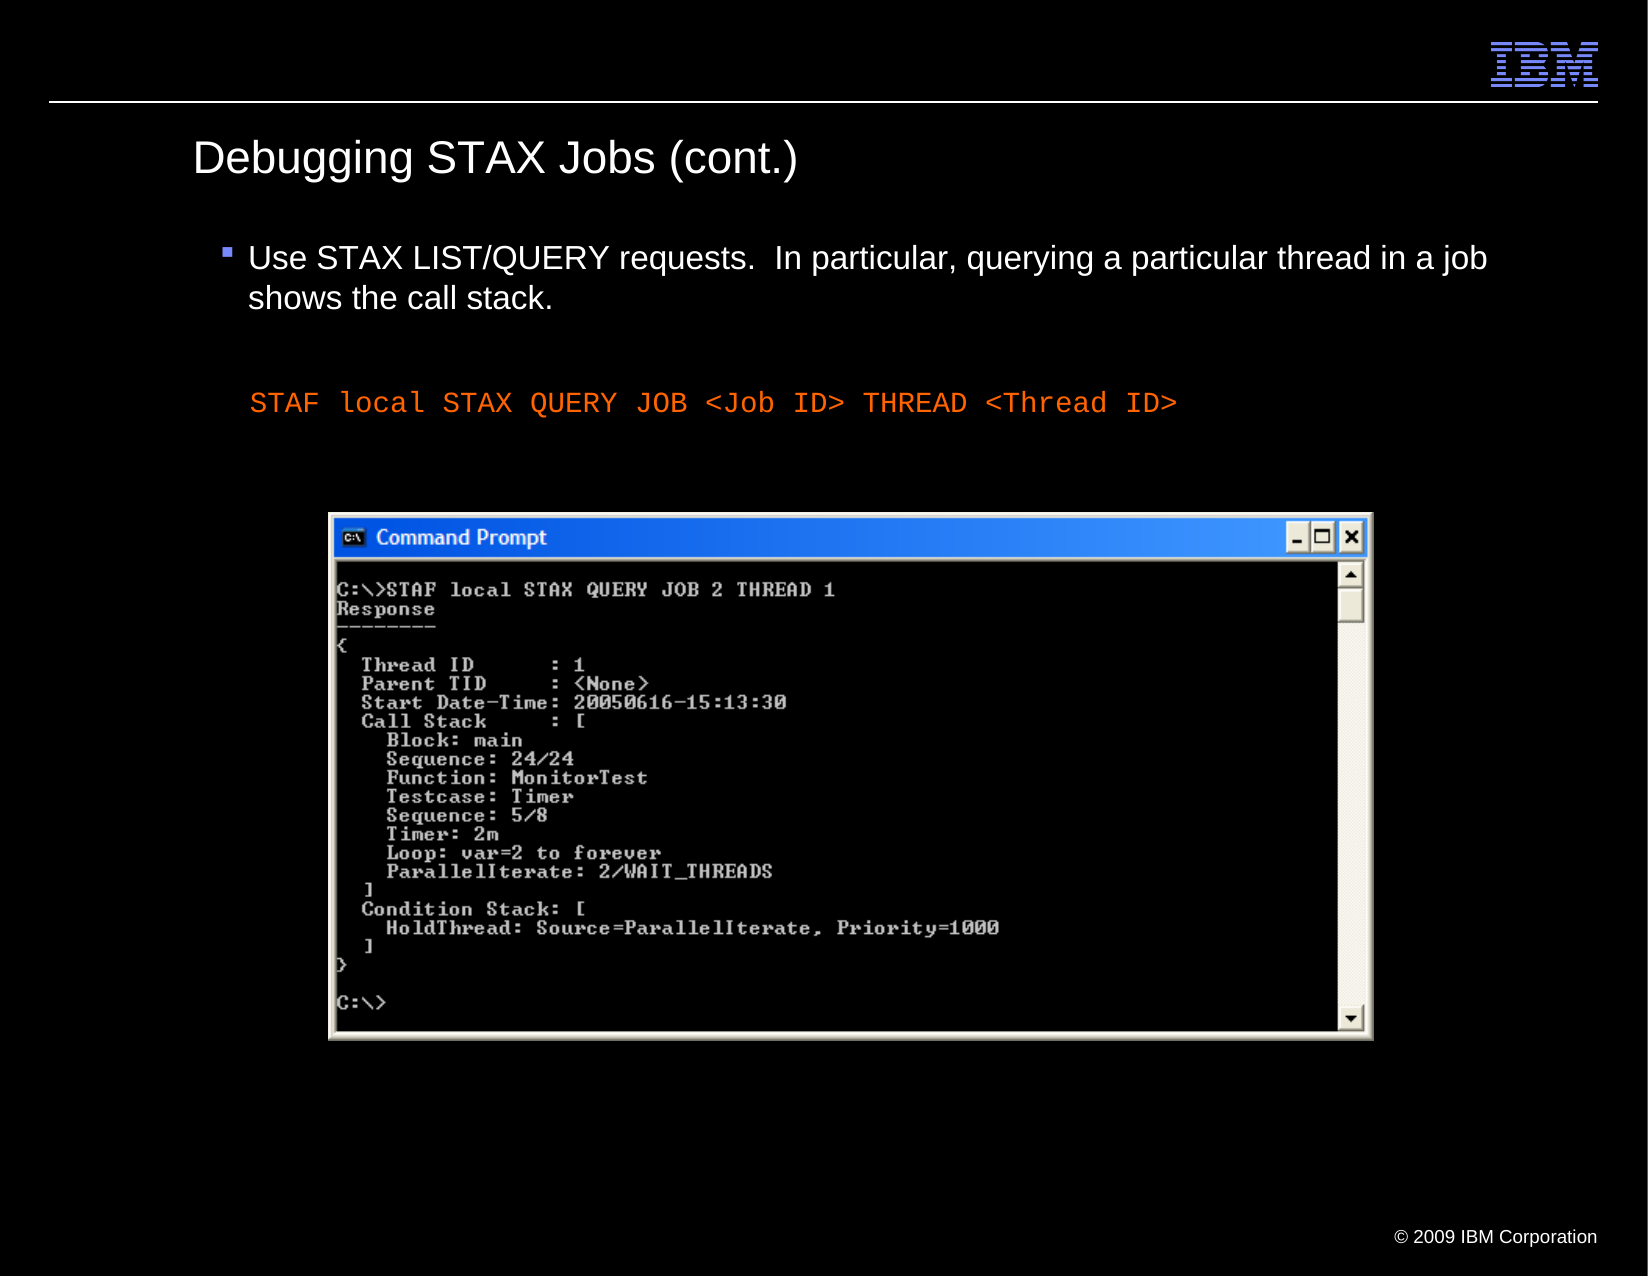

# Debugging STAX Jobs (cont.)
Use STAX LIST/QUERY requests. In particular, querying a particular thread in a job shows the call stack.
 STAF local STAX QUERY JOB <Job ID> THREAD <Thread ID>